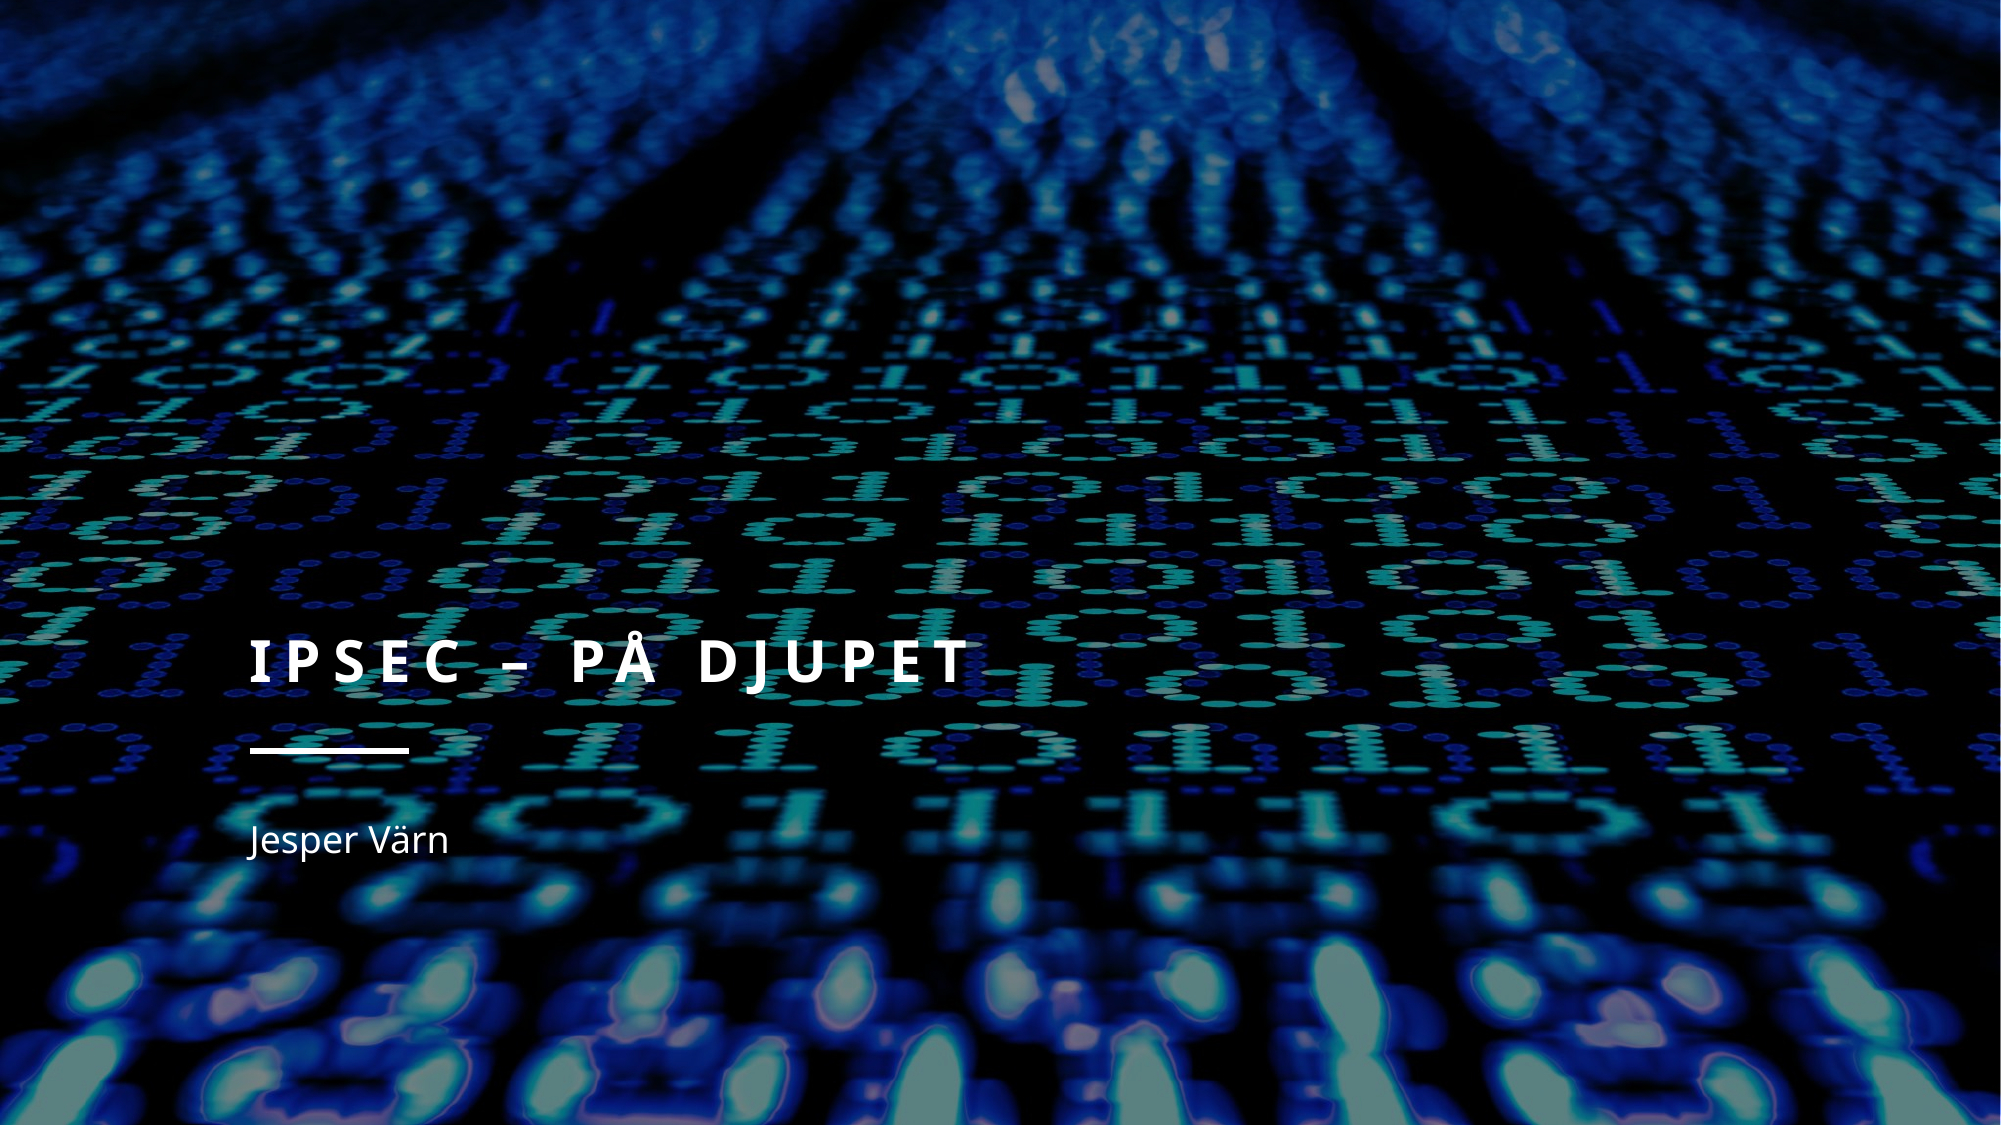

# IPSEC – på djupet
Jesper Värn